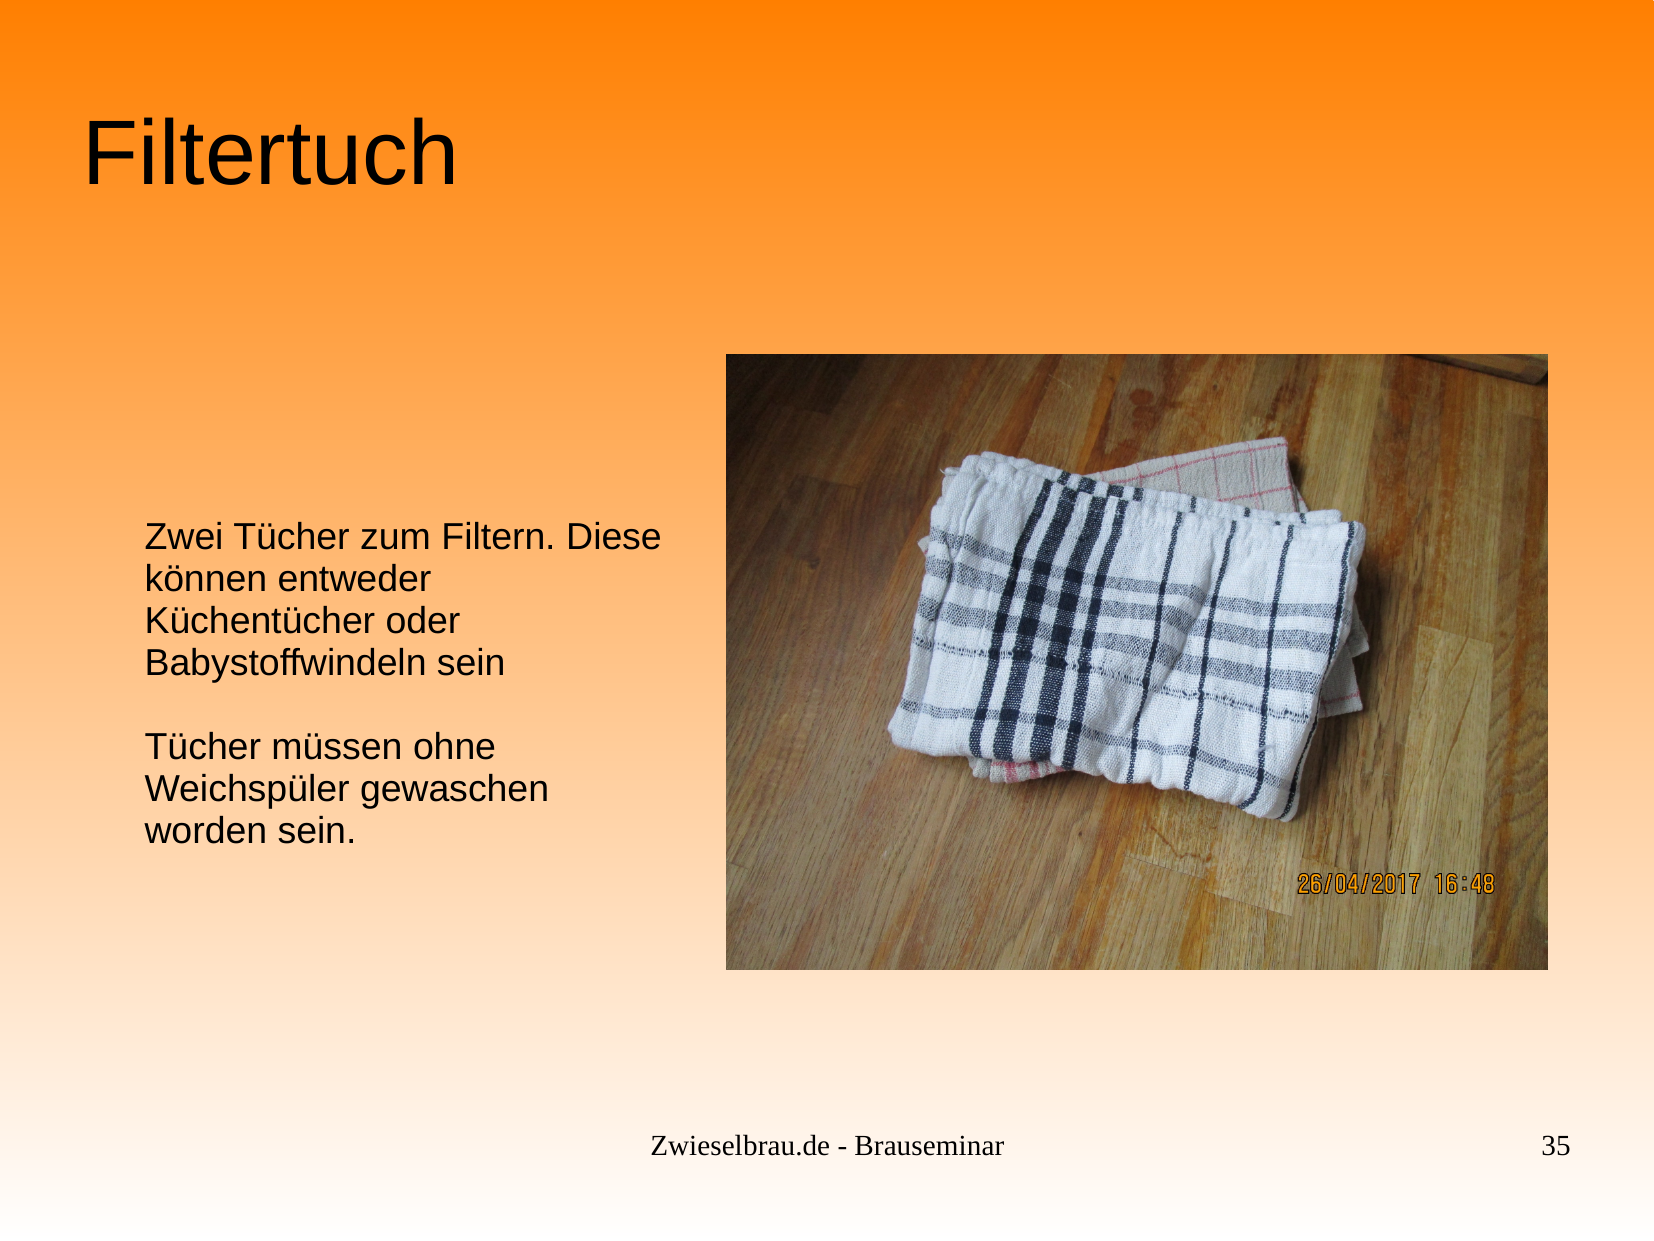

# Filtertuch
Zwei Tücher zum Filtern. Diese können entweder Küchentücher oder Babystoffwindeln sein
Tücher müssen ohne Weichspüler gewaschen worden sein.
Zwieselbrau.de - Brauseminar
35